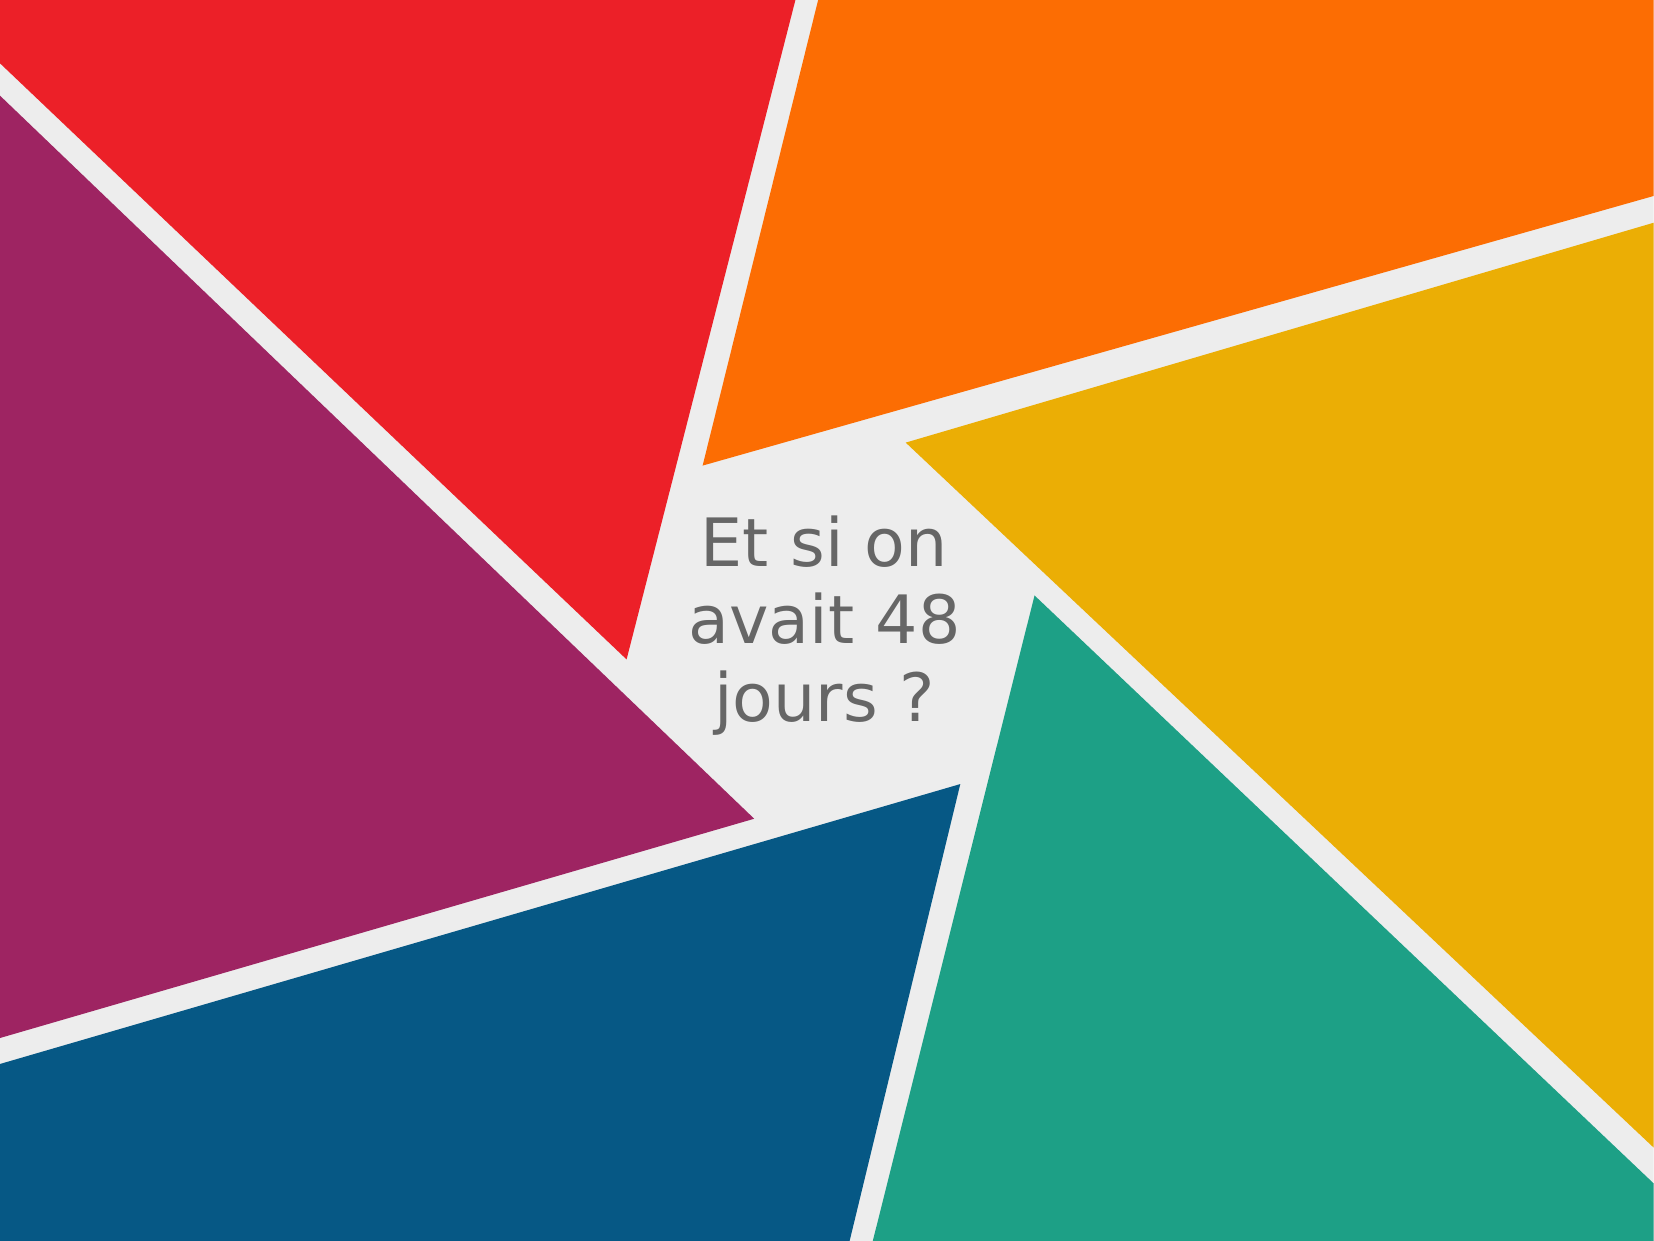

# Et si on avait 48 jours ?
#HackSocialRobots
12